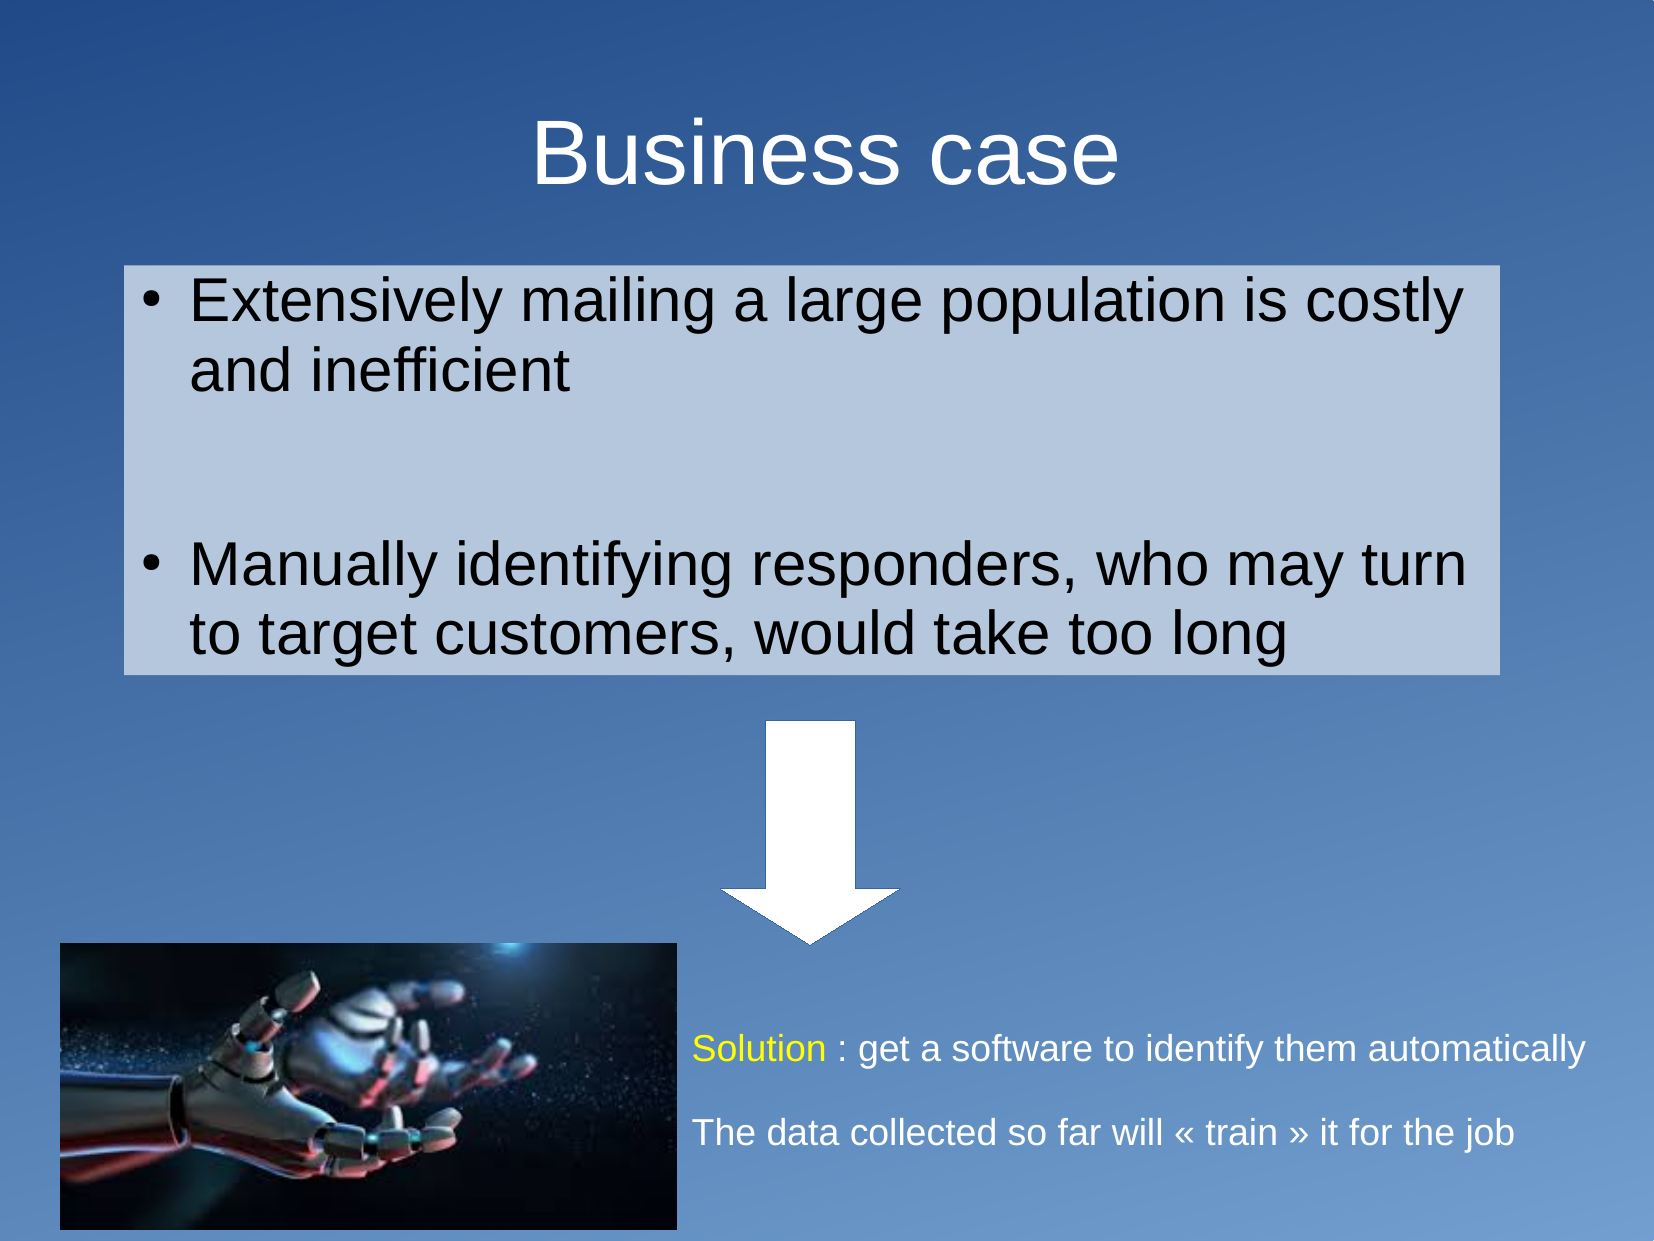

# Business case
Extensively mailing a large population is costly and inefficient
Manually identifying responders, who may turn to target customers, would take too long
Solution : get a software to identify them automatically
The data collected so far will « train » it for the job